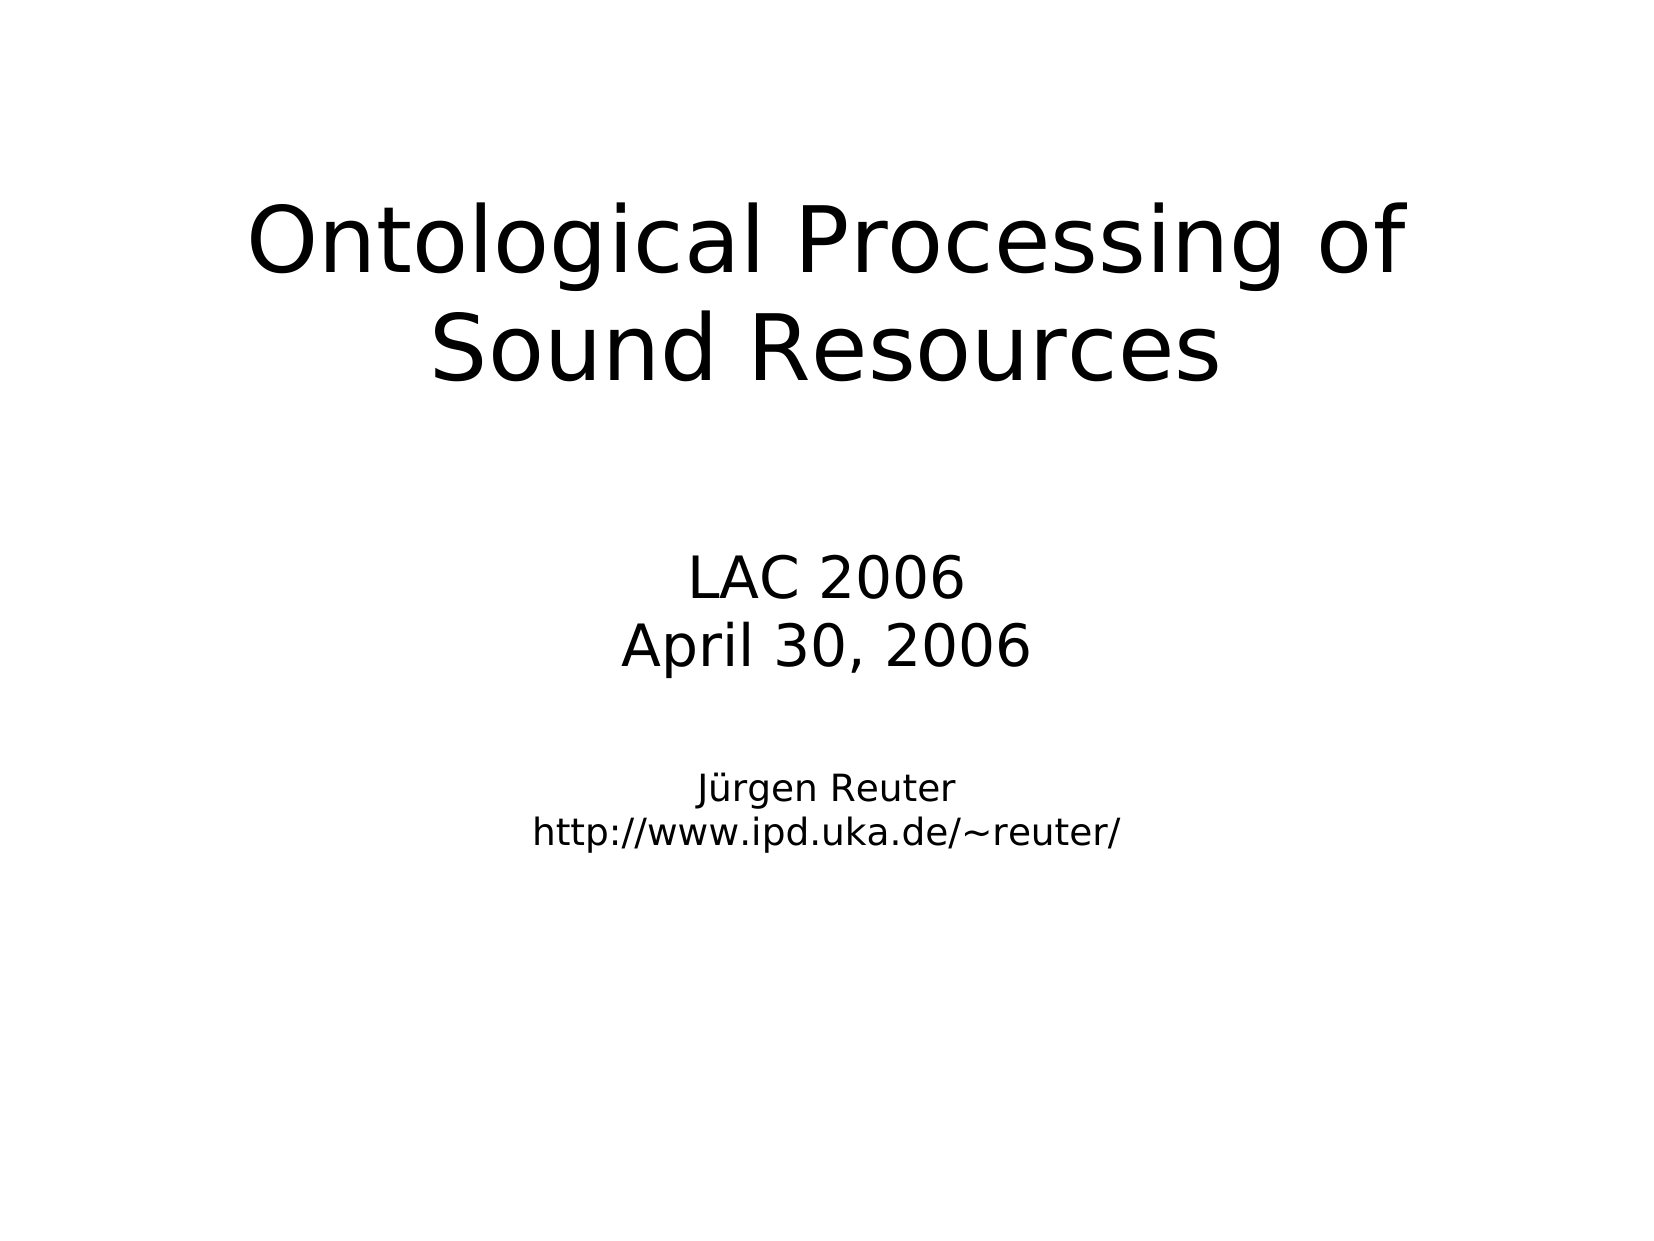

# Ontological Processing of Sound Resources
LAC 2006
April 30, 2006
Jürgen Reuter
http://www.ipd.uka.de/~reuter/